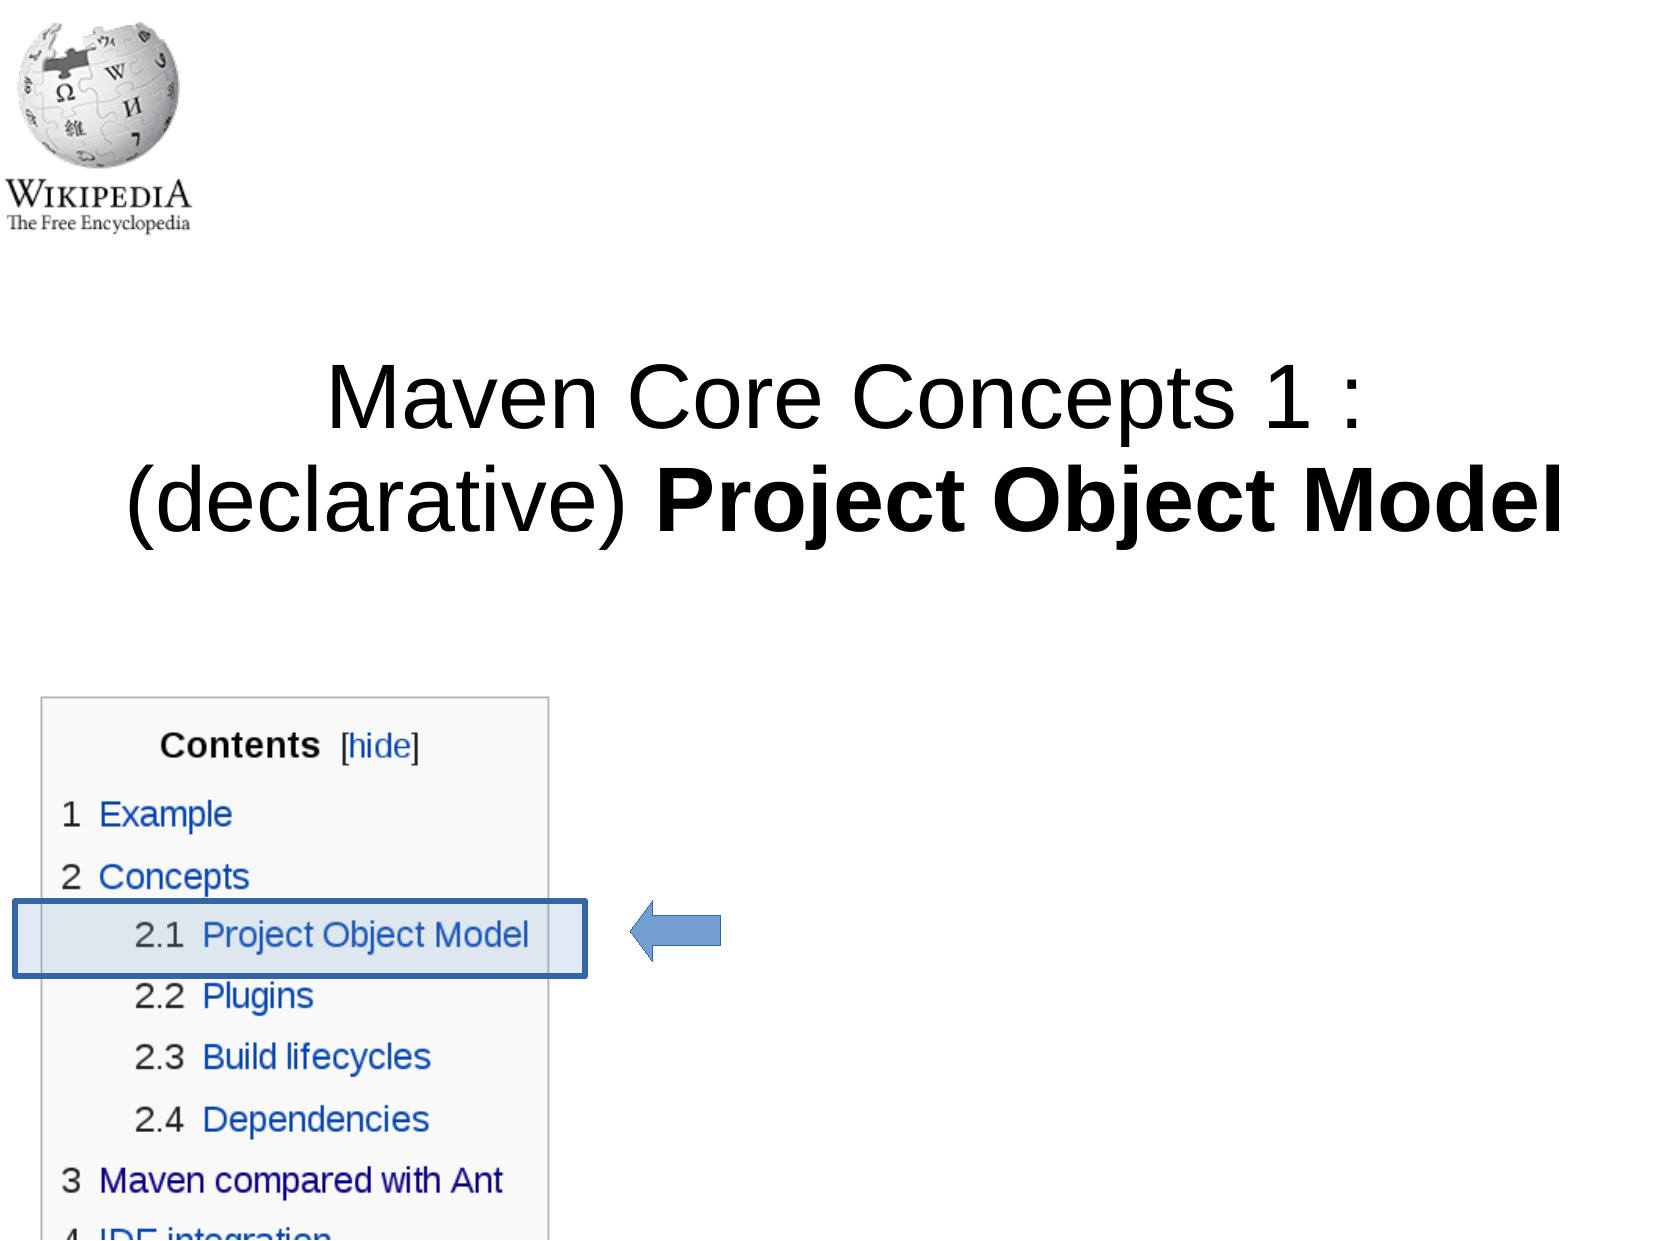

# Maven Core Concepts 1 : (declarative) Project Object Model